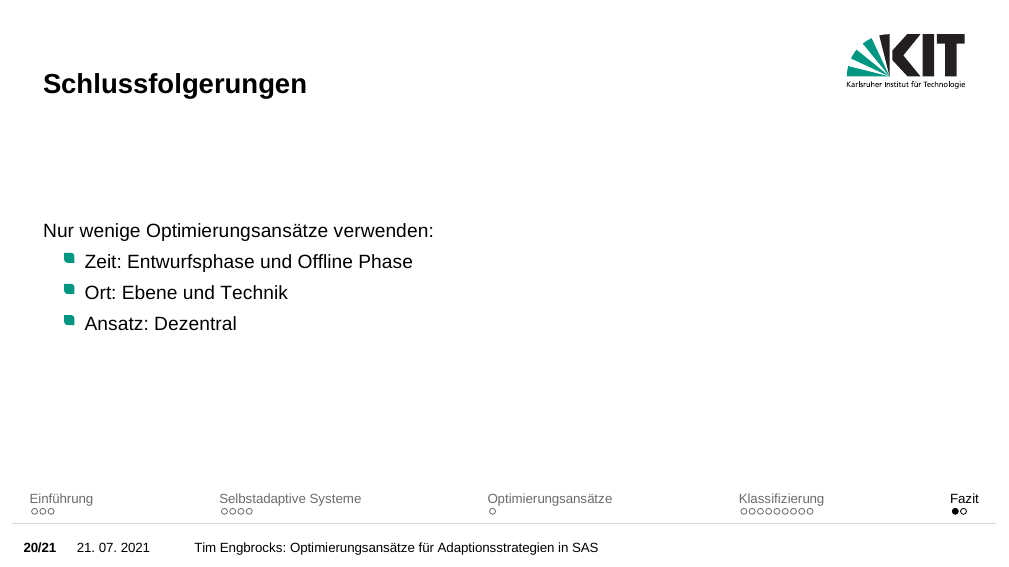

Schlussfolgerungen
Nur wenige Optimierungsansätze verwenden:
Zeit: Entwurfsphase und Offline Phase
Ort: Ebene und Technik
Ansatz: Dezentral
Einführung
Selbstadaptive Systeme
Optimierungsansätze
Klassifizierung
Fazit
20/21
21. 07. 2021
Tim Engbrocks: Optimierungsansätze für Adaptionsstrategien in SAS